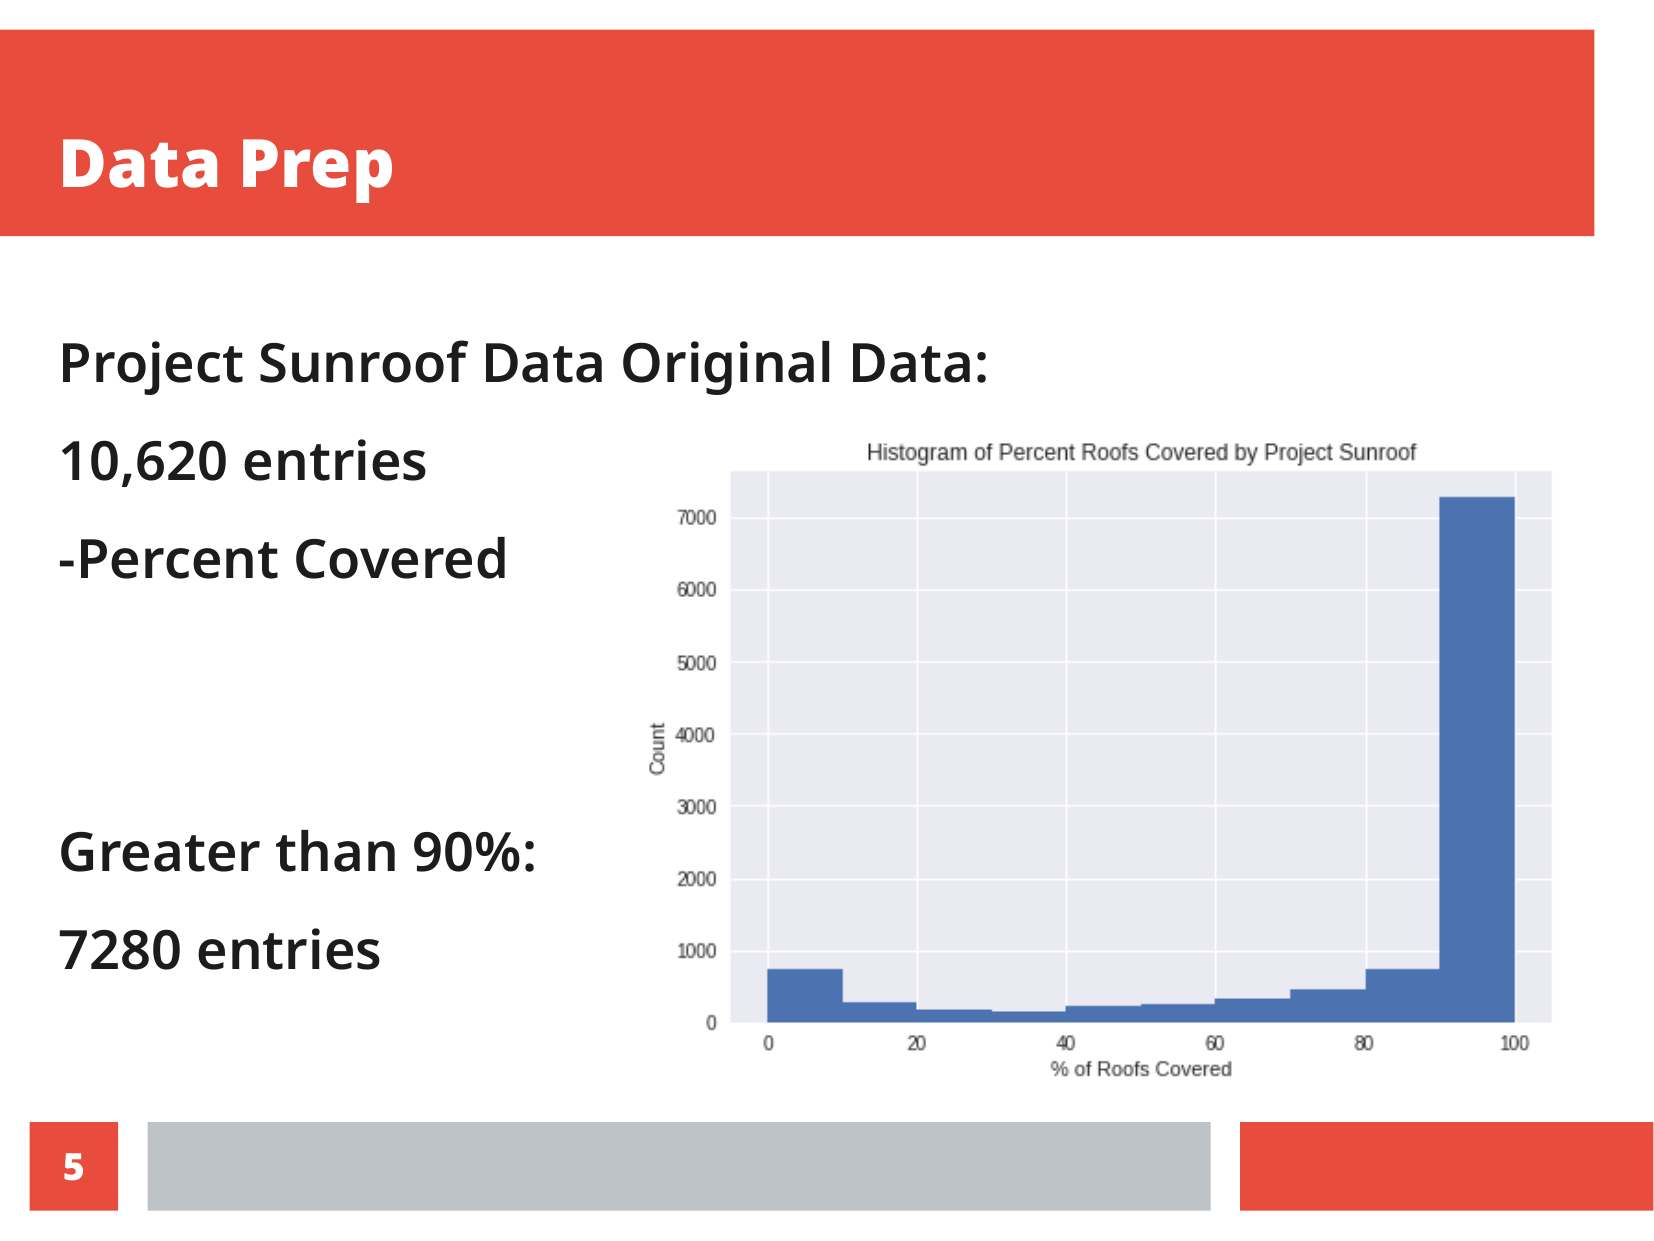

# Data Prep
Project Sunroof Data Original Data:
10,620 entries
-Percent Covered
Greater than 90%:
7280 entries
5